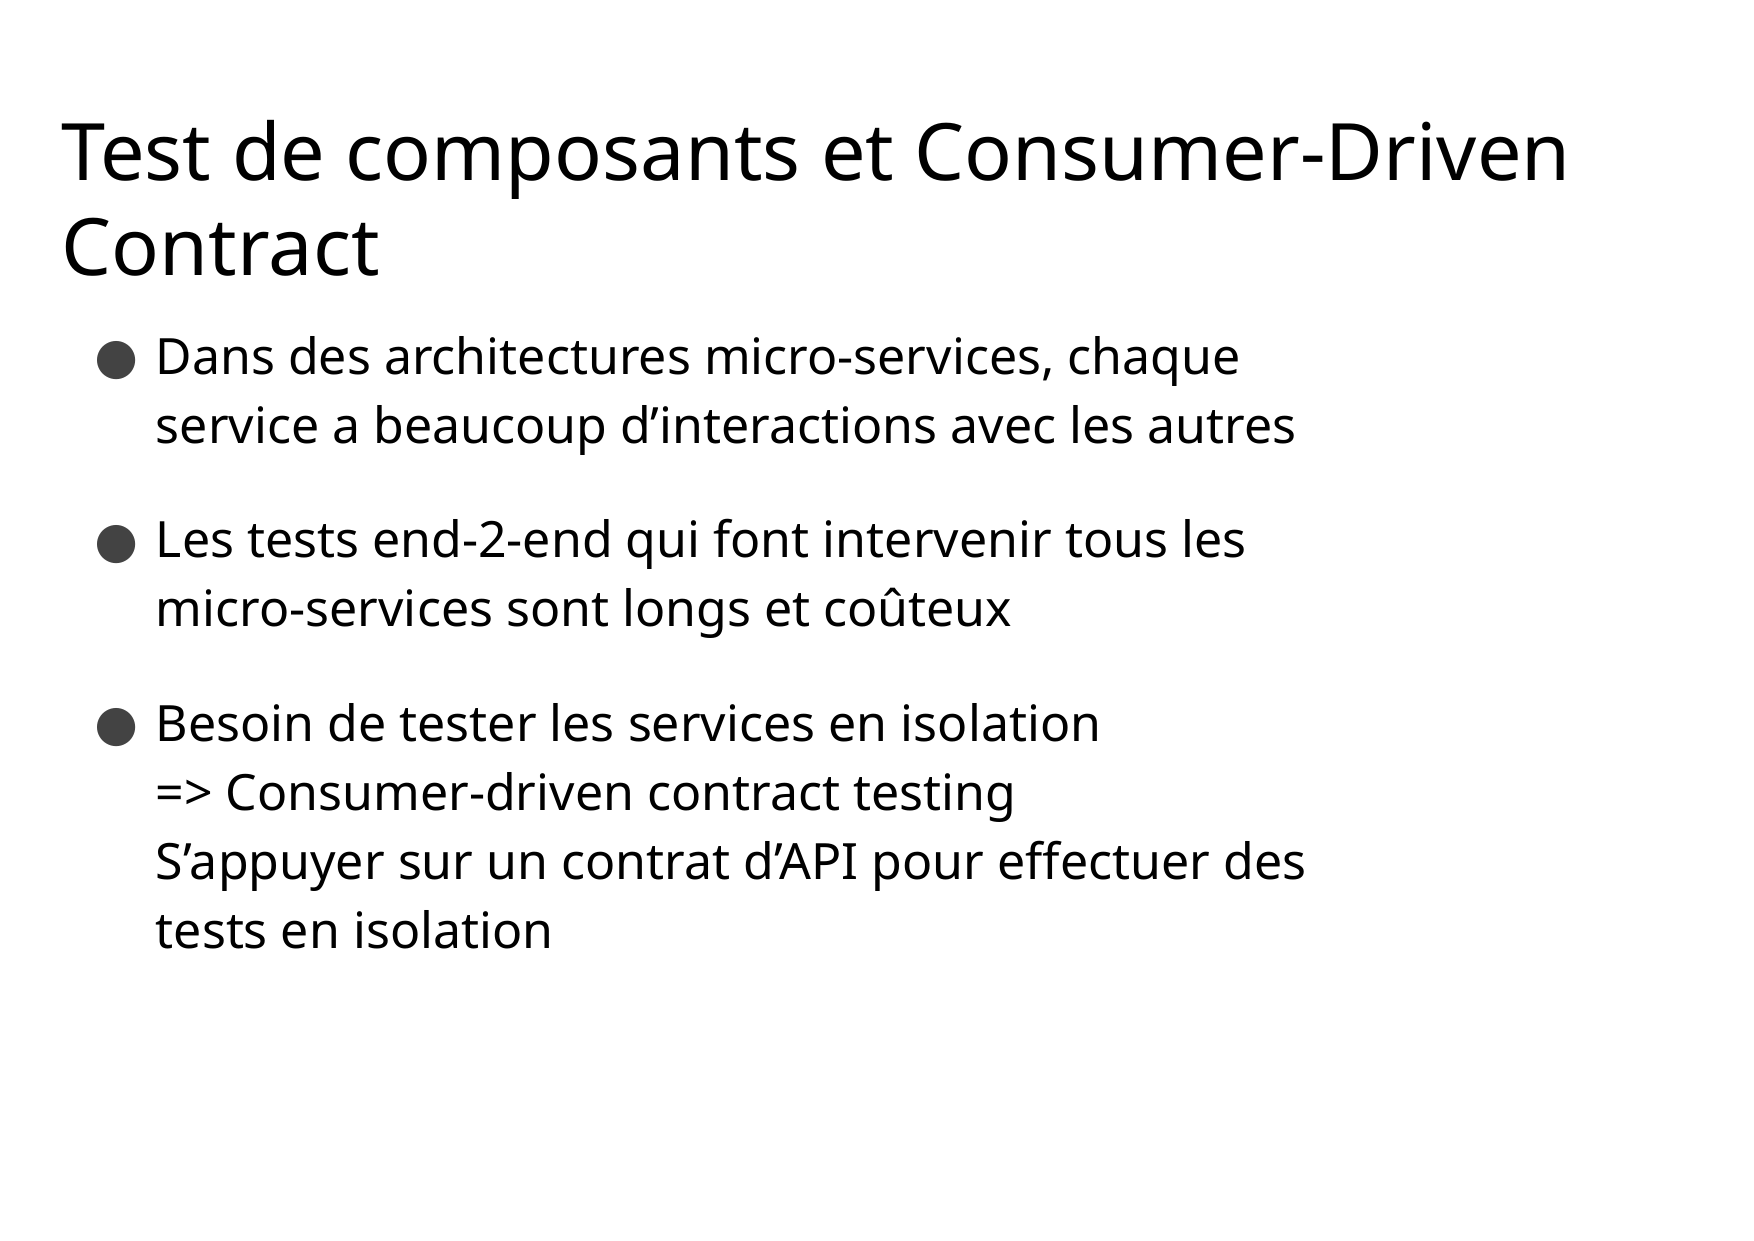

# Test de composants et Consumer-Driven Contract
Dans des architectures micro-services, chaque service a beaucoup d’interactions avec les autres
Les tests end-2-end qui font intervenir tous les micro-services sont longs et coûteux
Besoin de tester les services en isolation
=> Consumer-driven contract testing
S’appuyer sur un contrat d’API pour effectuer des tests en isolation